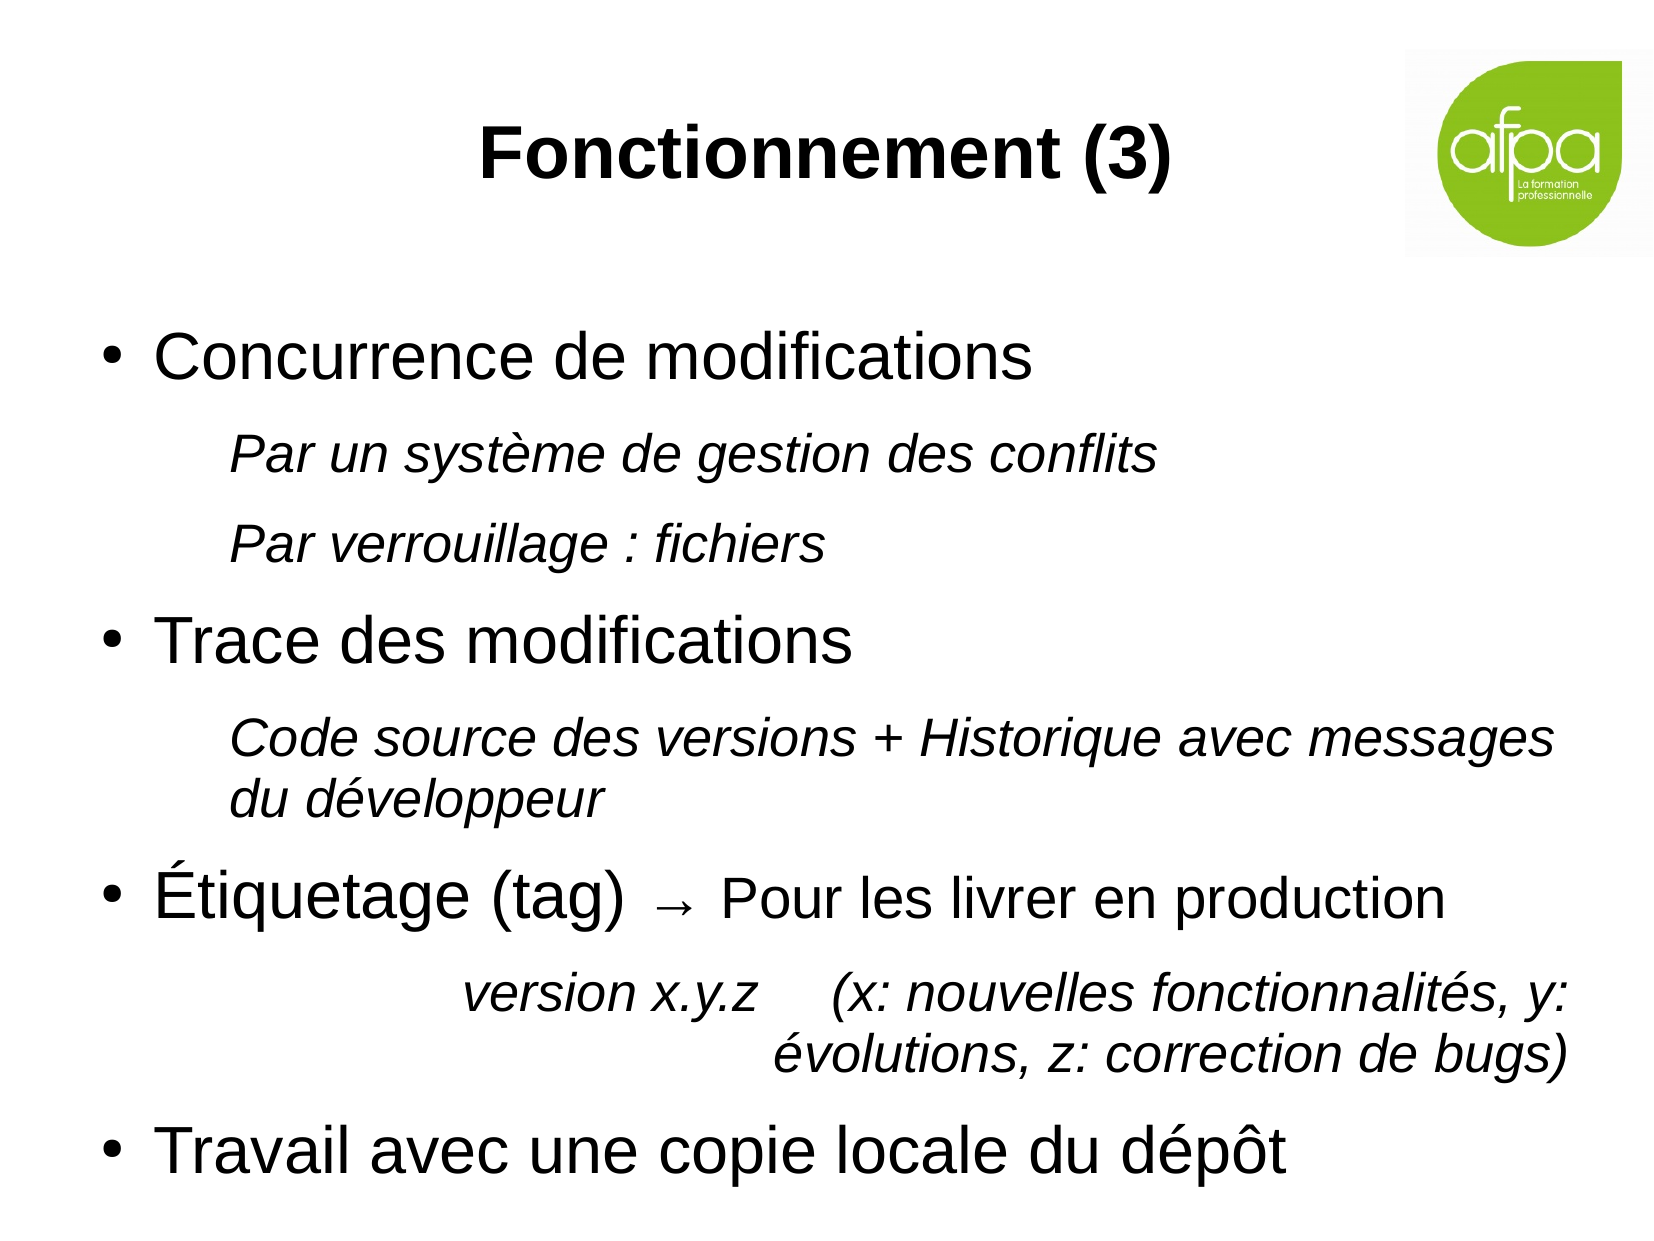

# Fonctionnement (3)
Concurrence de modifications
Par un système de gestion des conflits
Par verrouillage : fichiers
Trace des modifications
Code source des versions + Historique avec messages du développeur
Étiquetage (tag) → Pour les livrer en production
version x.y.z	(x: nouvelles fonctionnalités, y: évolutions, z: correction de bugs)
Travail avec une copie locale du dépôt